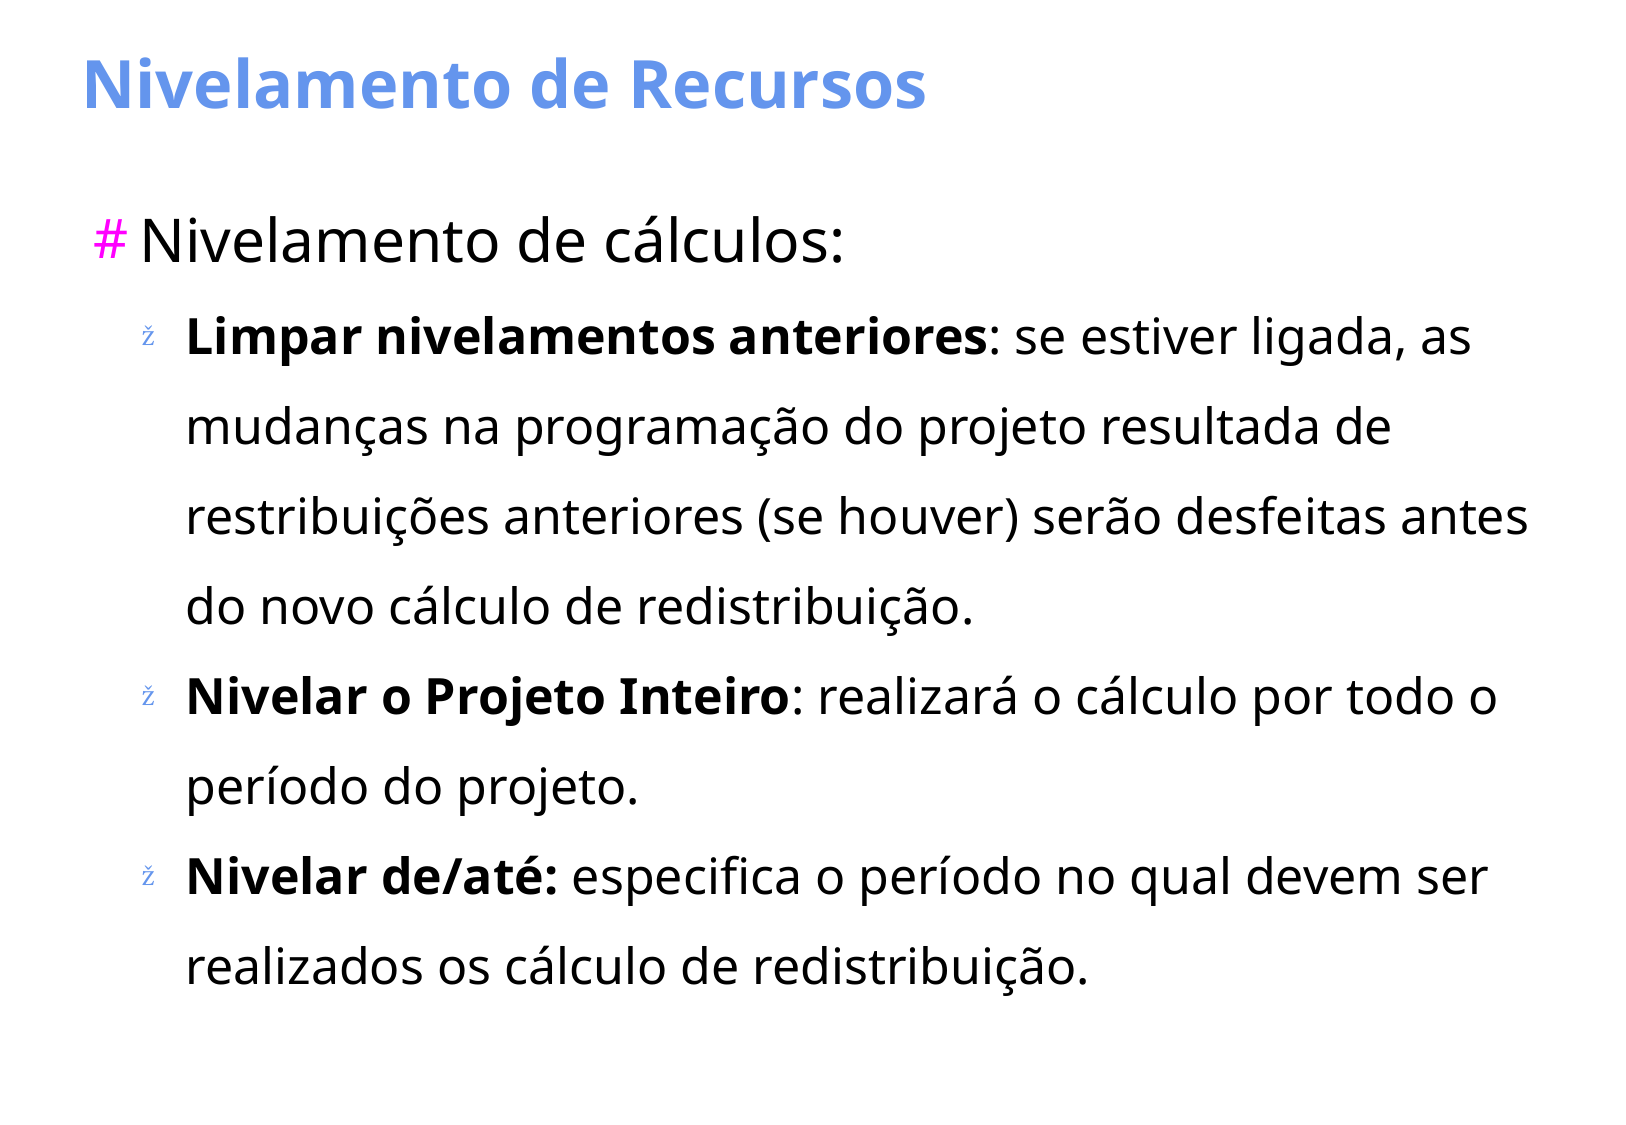

# Nivelamento de Recursos
Nivelamento de cálculos:
Limpar nivelamentos anteriores: se estiver ligada, as mudanças na programação do projeto resultada de restribuições anteriores (se houver) serão desfeitas antes do novo cálculo de redistribuição.
Nivelar o Projeto Inteiro: realizará o cálculo por todo o período do projeto.
Nivelar de/até: especifica o período no qual devem ser realizados os cálculo de redistribuição.